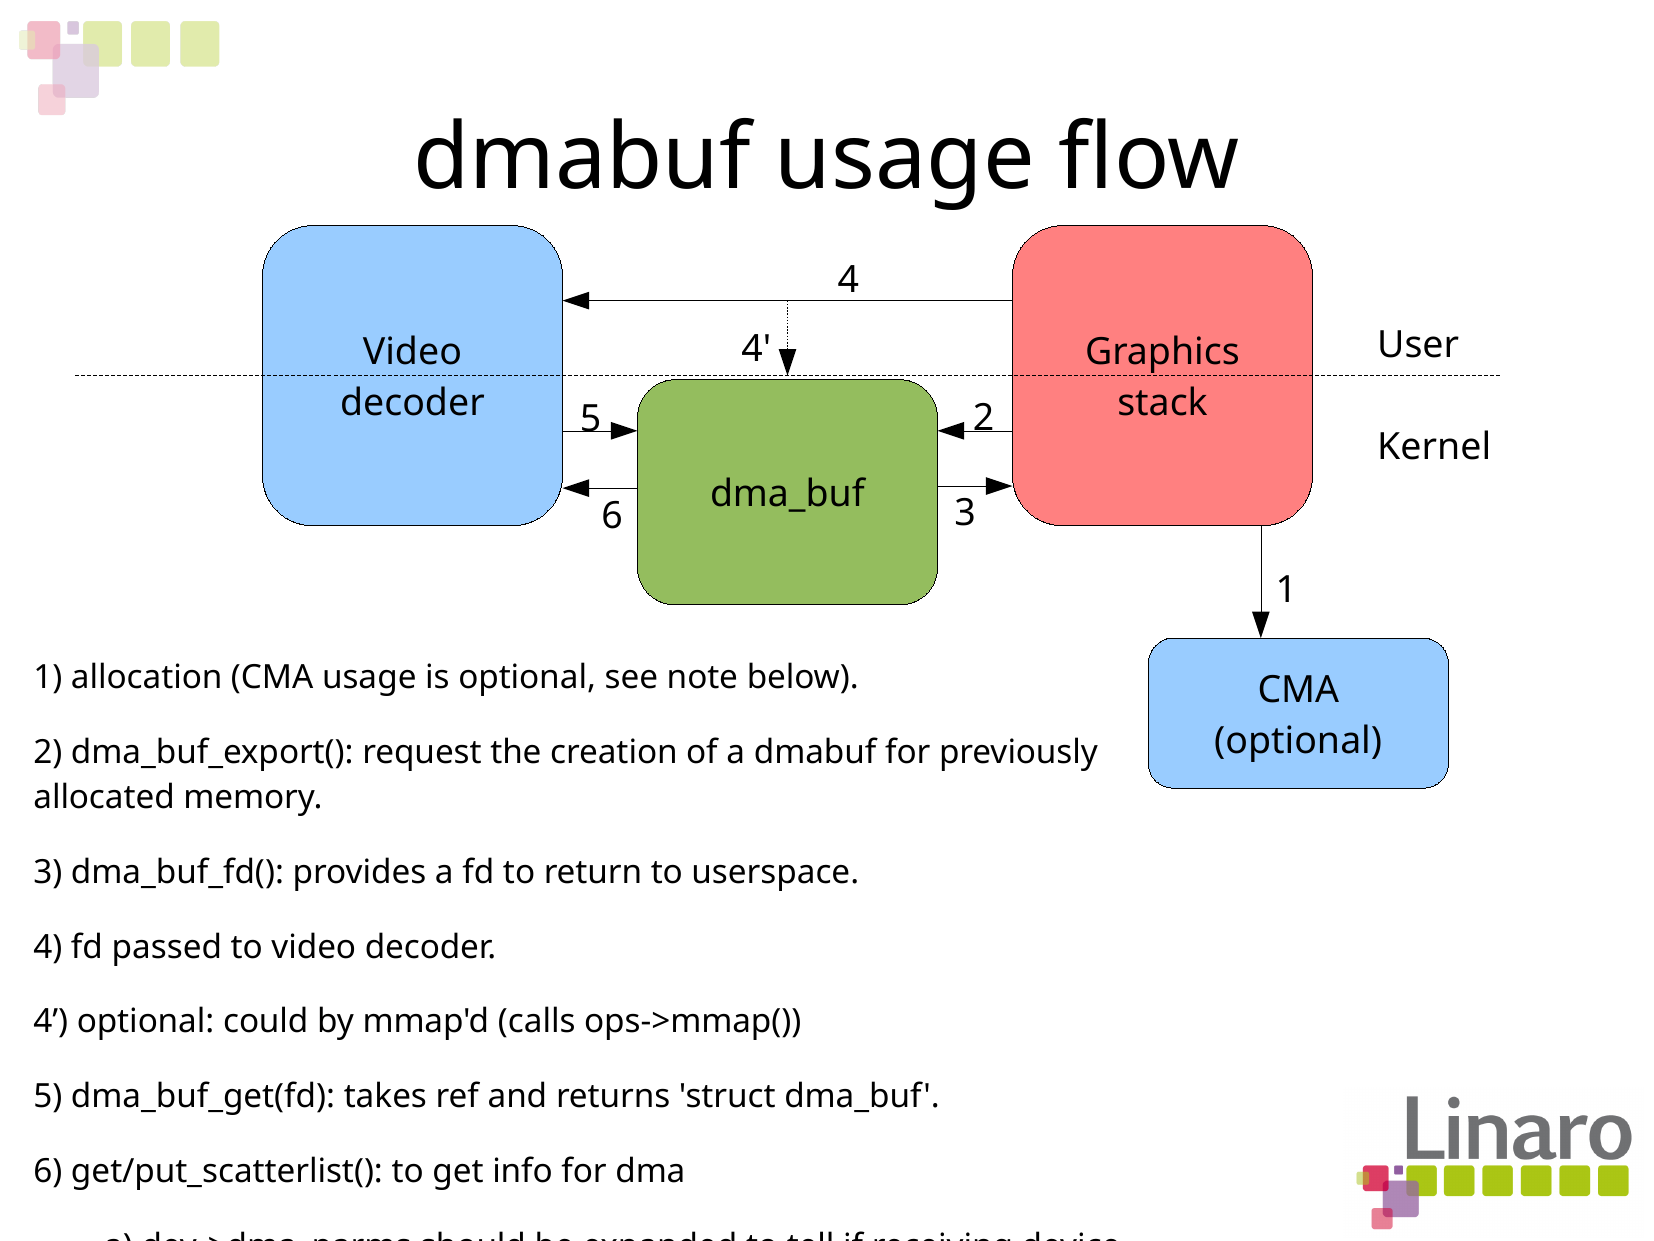

# dmabuf usage flow
Video
decoder
Graphics
stack
4
User
Kernel
4'
dma_buf
2
5
3
6
1
CMA
(optional)
1) allocation (CMA usage is optional, see note below).
2) dma_buf_export(): request the creation of a dmabuf for previously allocated memory.
3) dma_buf_fd(): provides a fd to return to userspace.
4) fd passed to video decoder.
4’) optional: could by mmap'd (calls ops->mmap())
5) dma_buf_get(fd): takes ref and returns 'struct dma_buf'.
6) get/put_scatterlist(): to get info for dma
a) dev->dma_parms should be expanded to tell if receiving device needs contiguous memory or any other special requirements
b) allocation of backing pages could be deferred by exporting driver until it is known if importing driver requires contiguous memory.. to make things a bit easier on systems without IOMMU